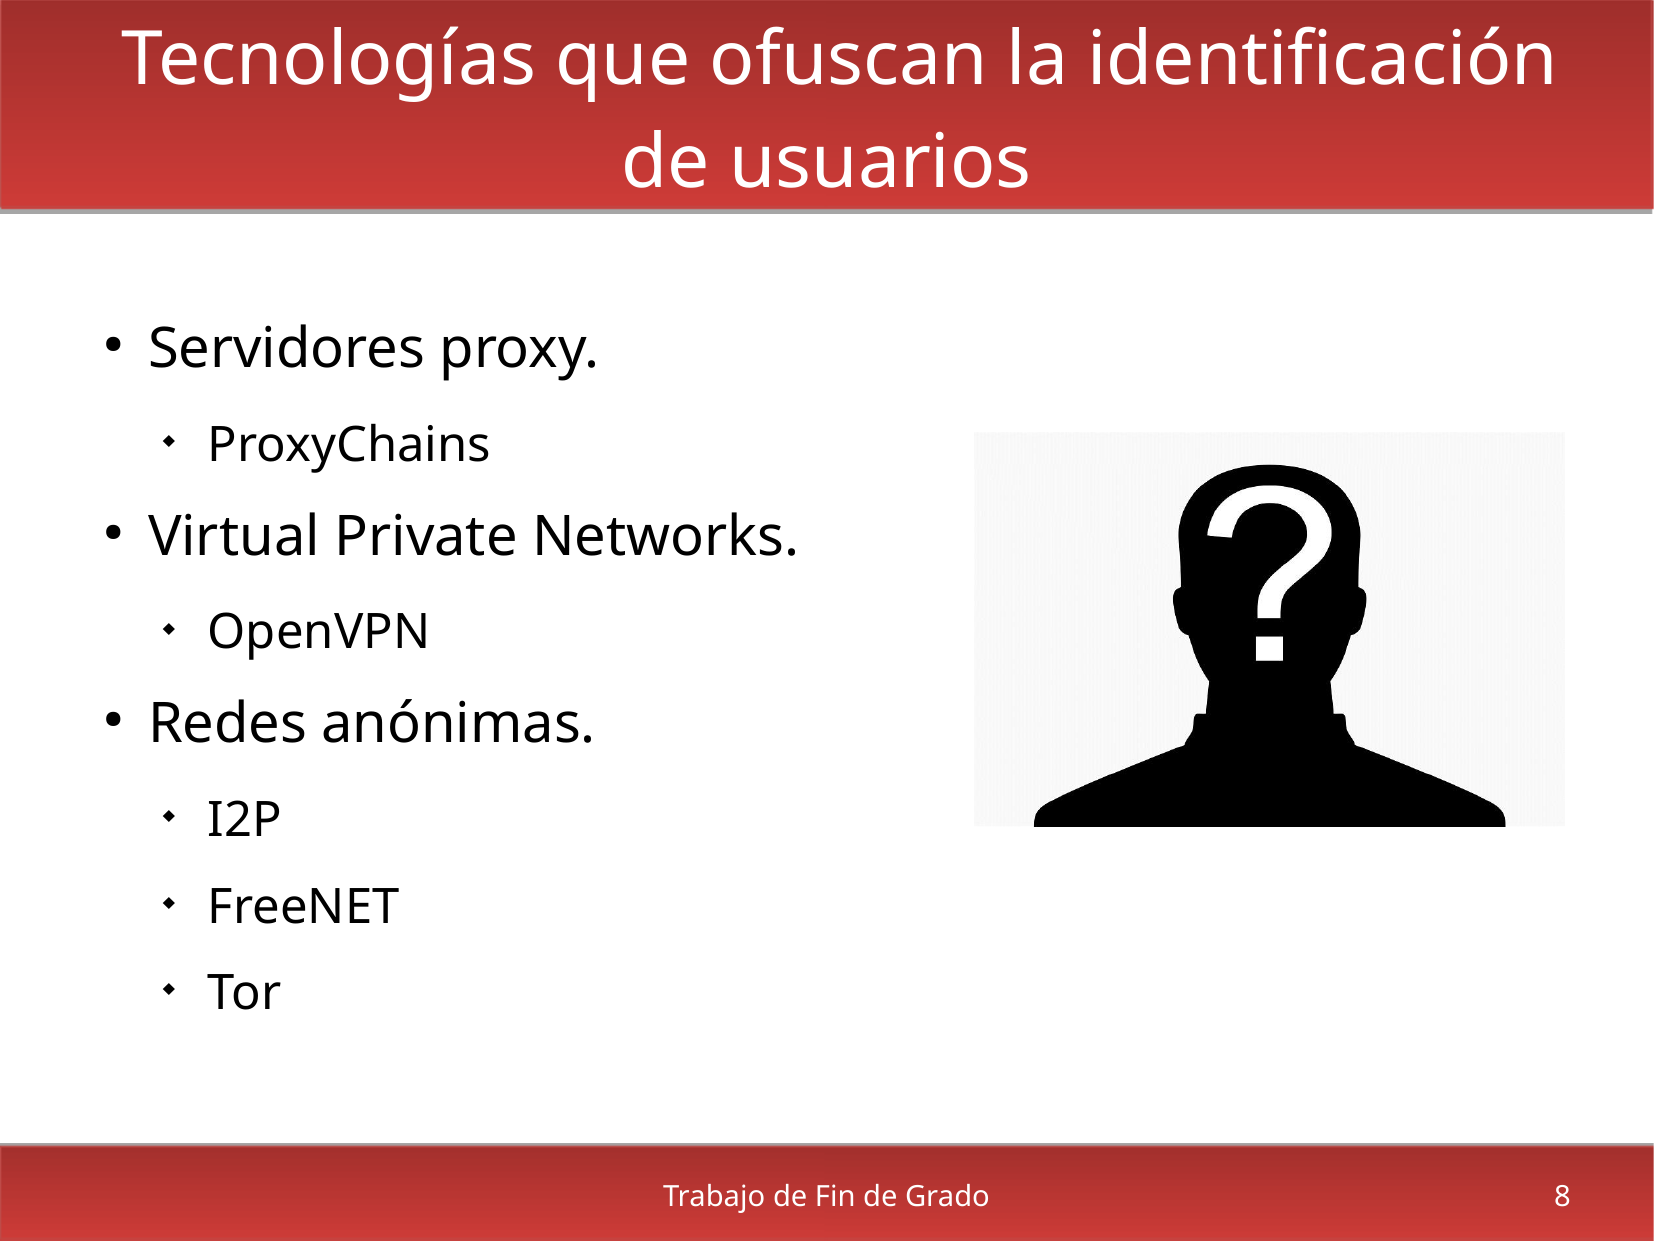

# Tecnologías que ofuscan la identificación de usuarios
Servidores proxy.
ProxyChains
Virtual Private Networks.
OpenVPN
Redes anónimas.
I2P
FreeNET
Tor
Trabajo de Fin de Grado
8